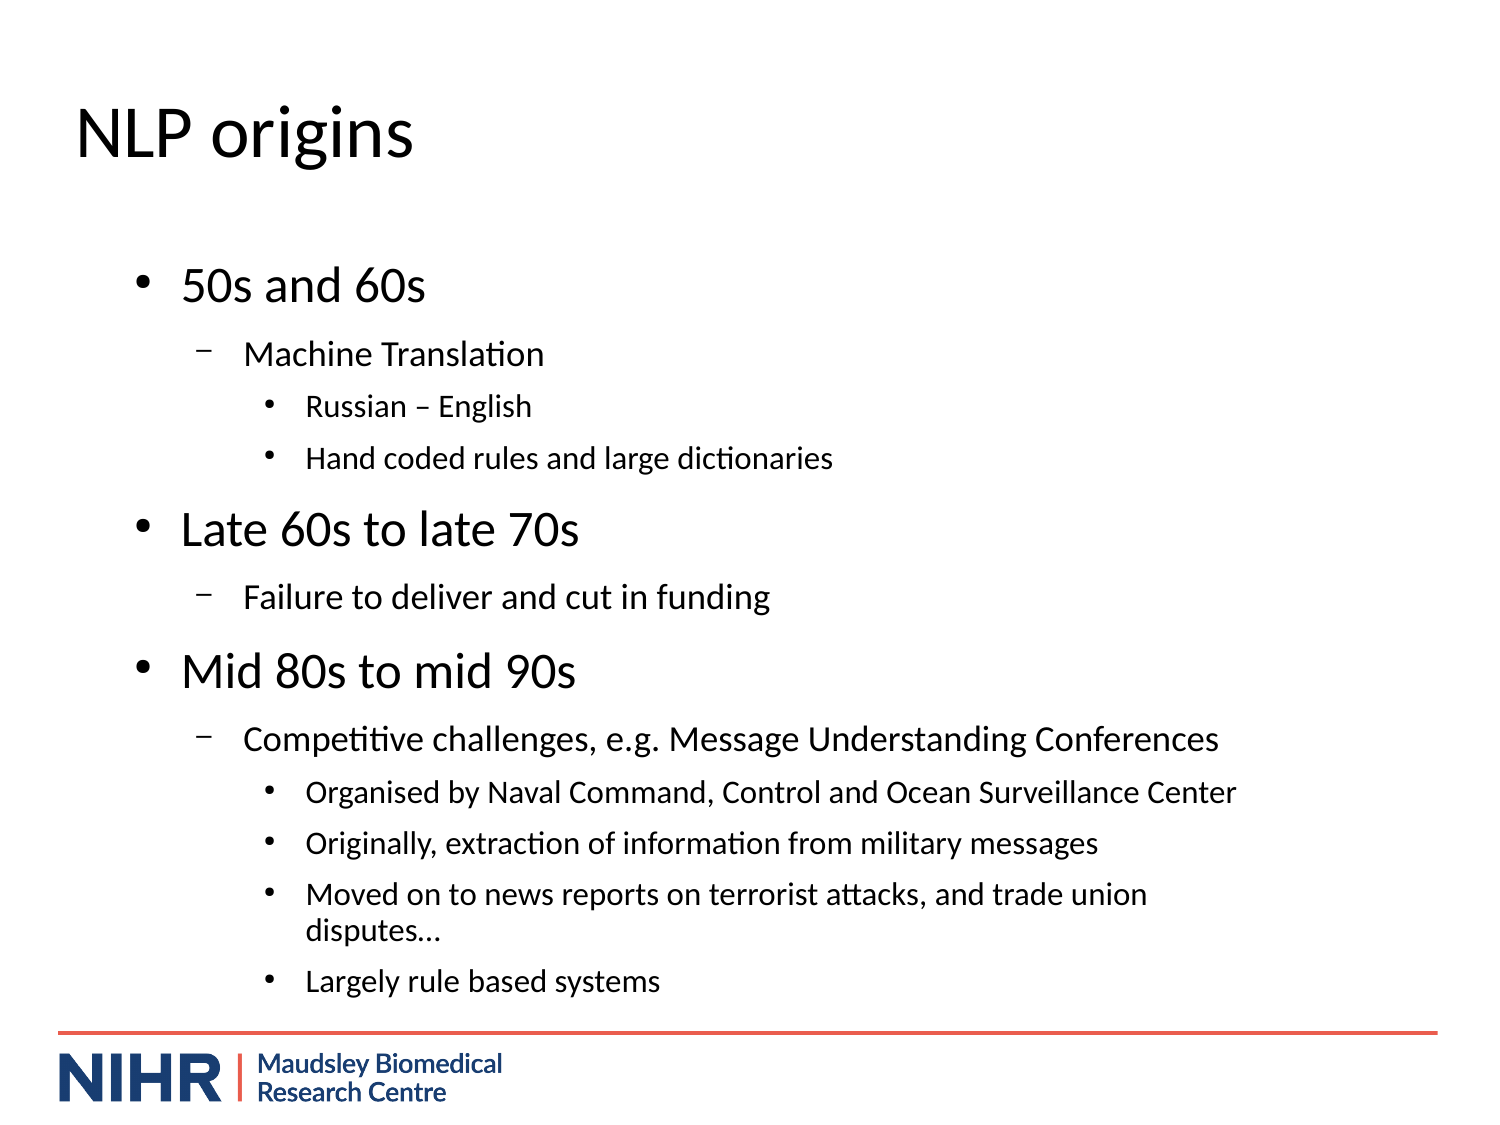

NLP origins
# 50s and 60s
Machine Translation
Russian – English
Hand coded rules and large dictionaries
Late 60s to late 70s
Failure to deliver and cut in funding
Mid 80s to mid 90s
Competitive challenges, e.g. Message Understanding Conferences
Organised by Naval Command, Control and Ocean Surveillance Center
Originally, extraction of information from military messages
Moved on to news reports on terrorist attacks, and trade union disputes…
Largely rule based systems